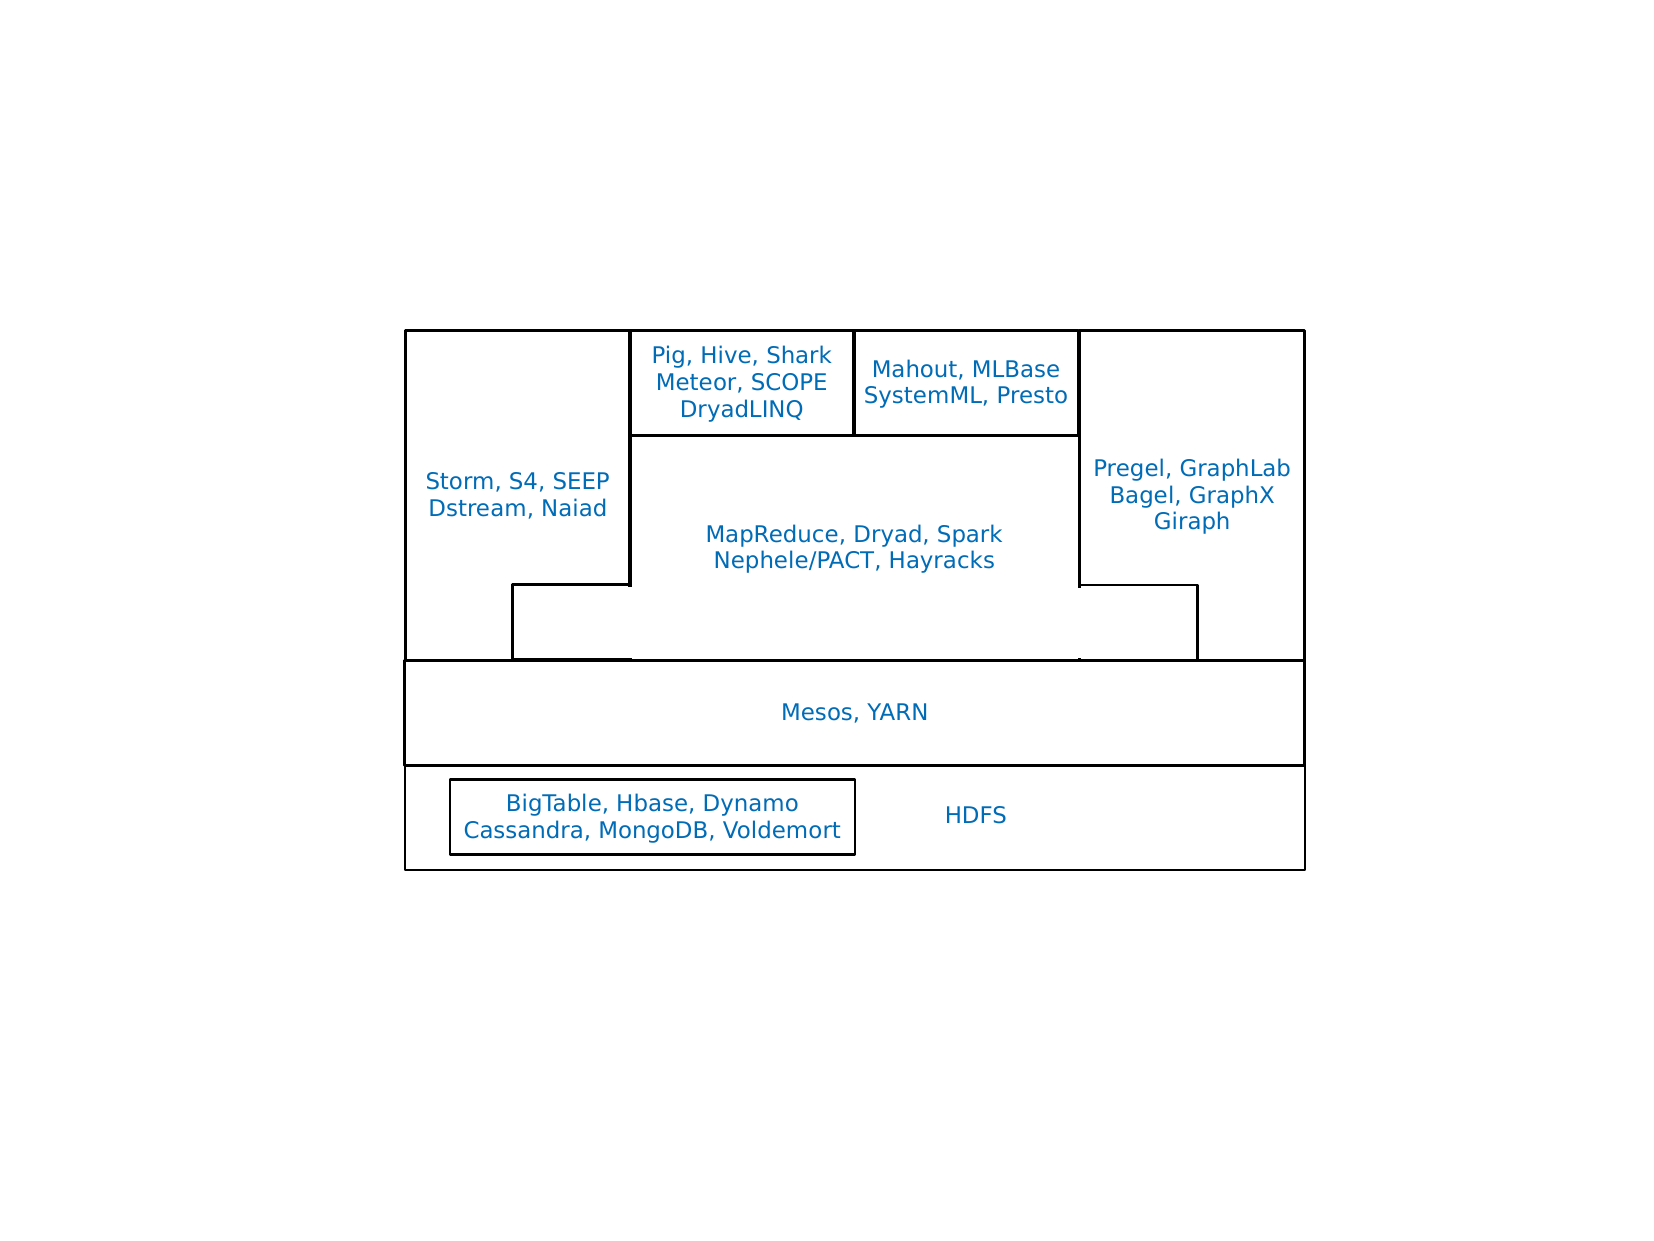

Storm, S4, SEEP
Dstream, Naiad
Mahout, MLBase
SystemML, Presto
Pig, Hive, Shark
Meteor, SCOPE
DryadLINQ
Pregel, GraphLab
Bagel, GraphX
Giraph
MapReduce, Dryad, Spark
Nephele/PACT, Hayracks
Mesos, YARN
BigTable, Hbase, Dynamo
Cassandra, MongoDB, Voldemort
HDFS